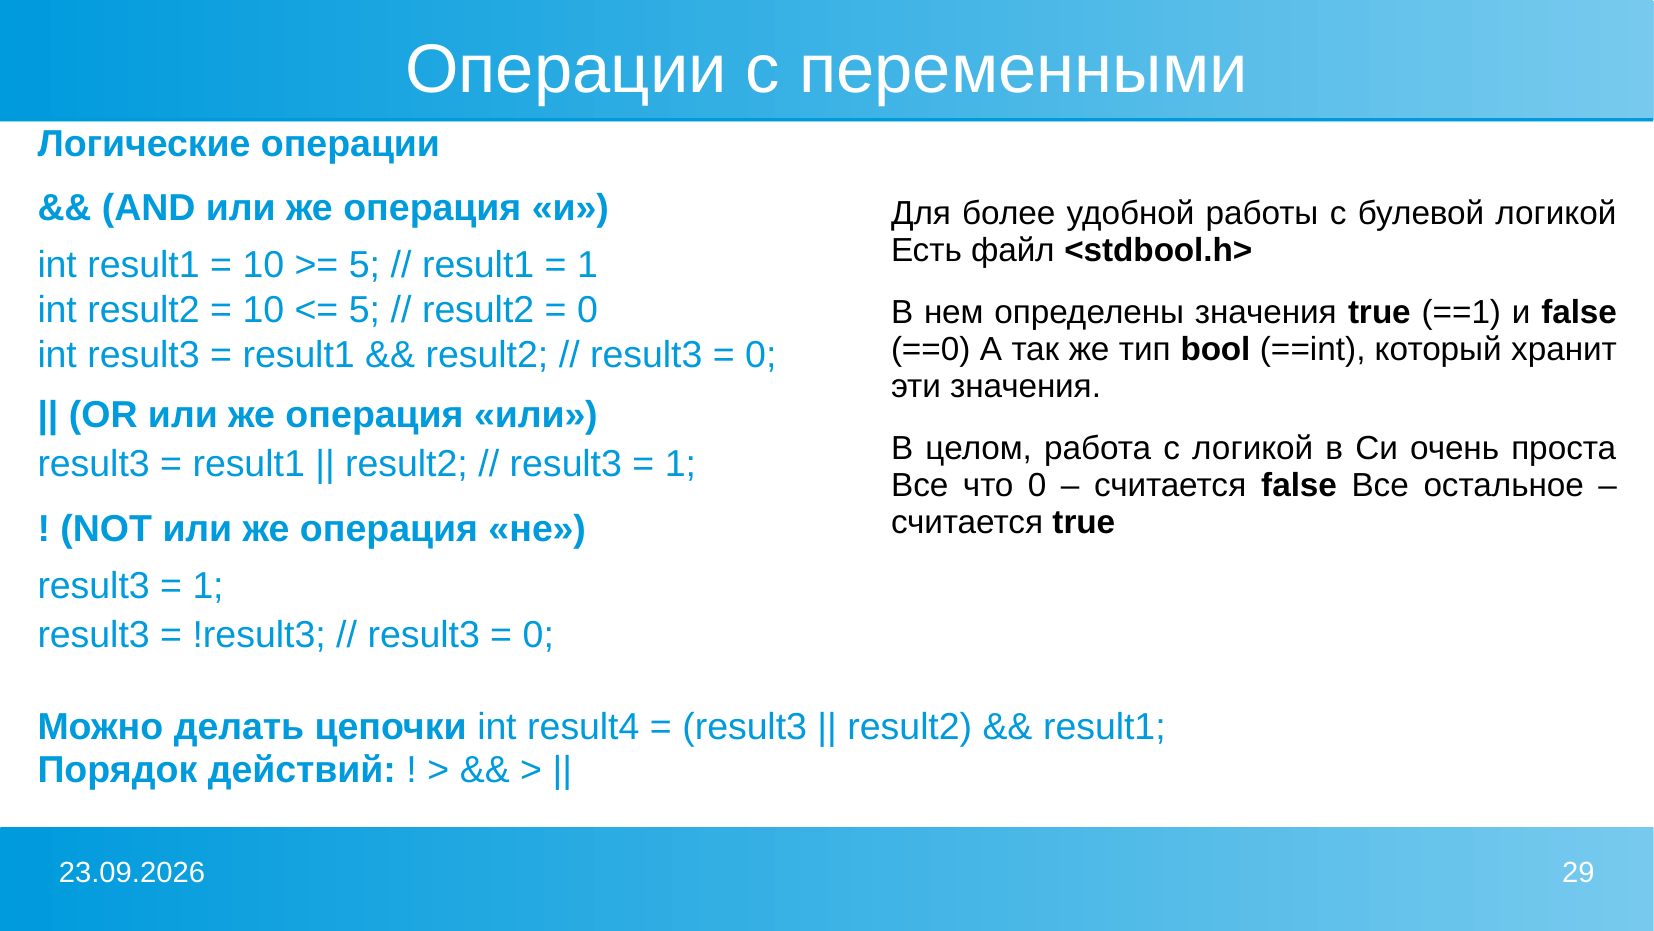

# Операции с переменными
Логические операции
&& (AND или же операция «и»)
int result1 = 10 >= 5; // result1 = 1
int result2 = 10 <= 5; // result2 = 0
int result3 = result1 && result2; // result3 = 0;
|| (OR или же операция «или»)
result3 = result1 || result2; // result3 = 1;
! (NOT или же операция «не»)
result3 = 1;
result3 = !result3; // result3 = 0;
Можно делать цепочки int result4 = (result3 || result2) && result1;
Порядок действий: ! > && > ||
Для более удобной работы с булевой логикой Есть файл <stdbool.h>
В нем определены значения true (==1) и false (==0) А так же тип bool (==int), который хранит эти значения.
В целом, работа с логикой в Си очень проста Все что 0 – считается false Все остальное – считается true
29